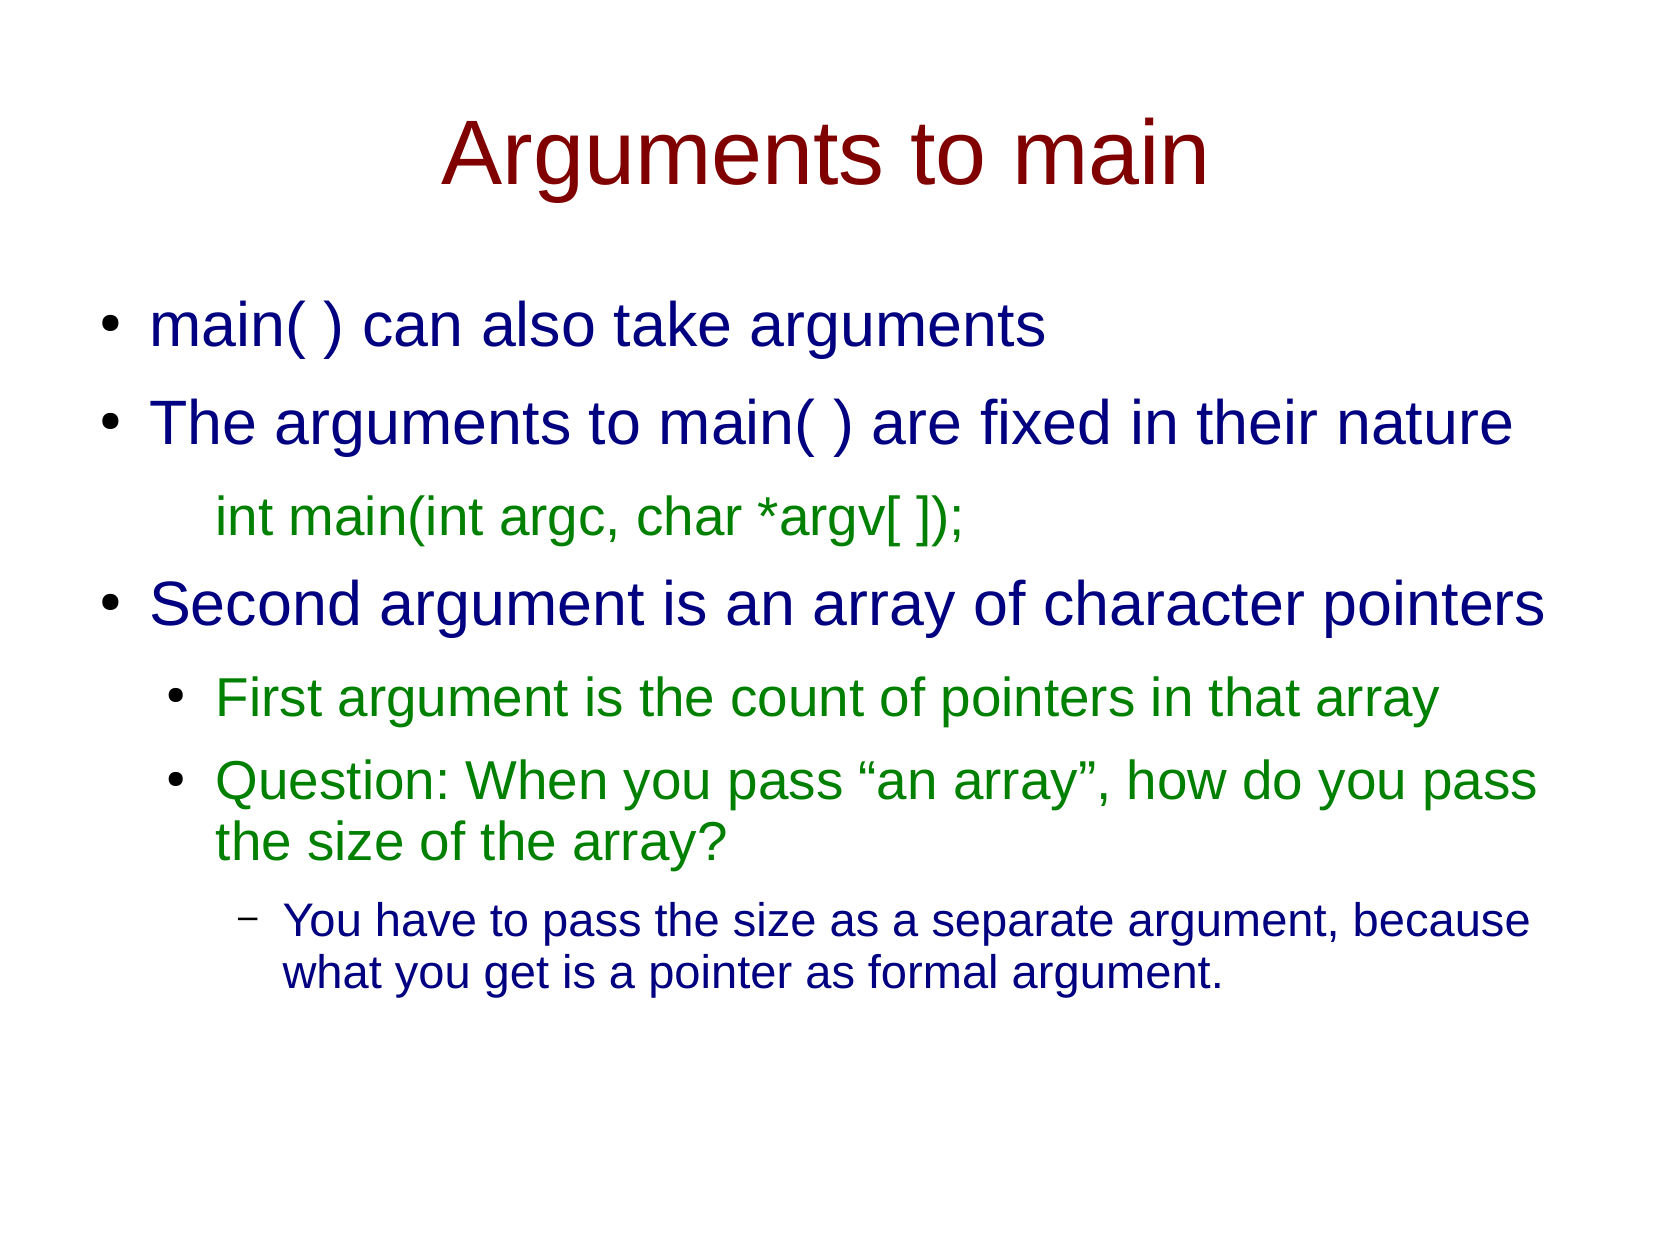

# Arguments to main
main( ) can also take arguments
The arguments to main( ) are fixed in their nature
int main(int argc, char *argv[ ]);
Second argument is an array of character pointers
First argument is the count of pointers in that array
Question: When you pass “an array”, how do you pass the size of the array?
You have to pass the size as a separate argument, because what you get is a pointer as formal argument.